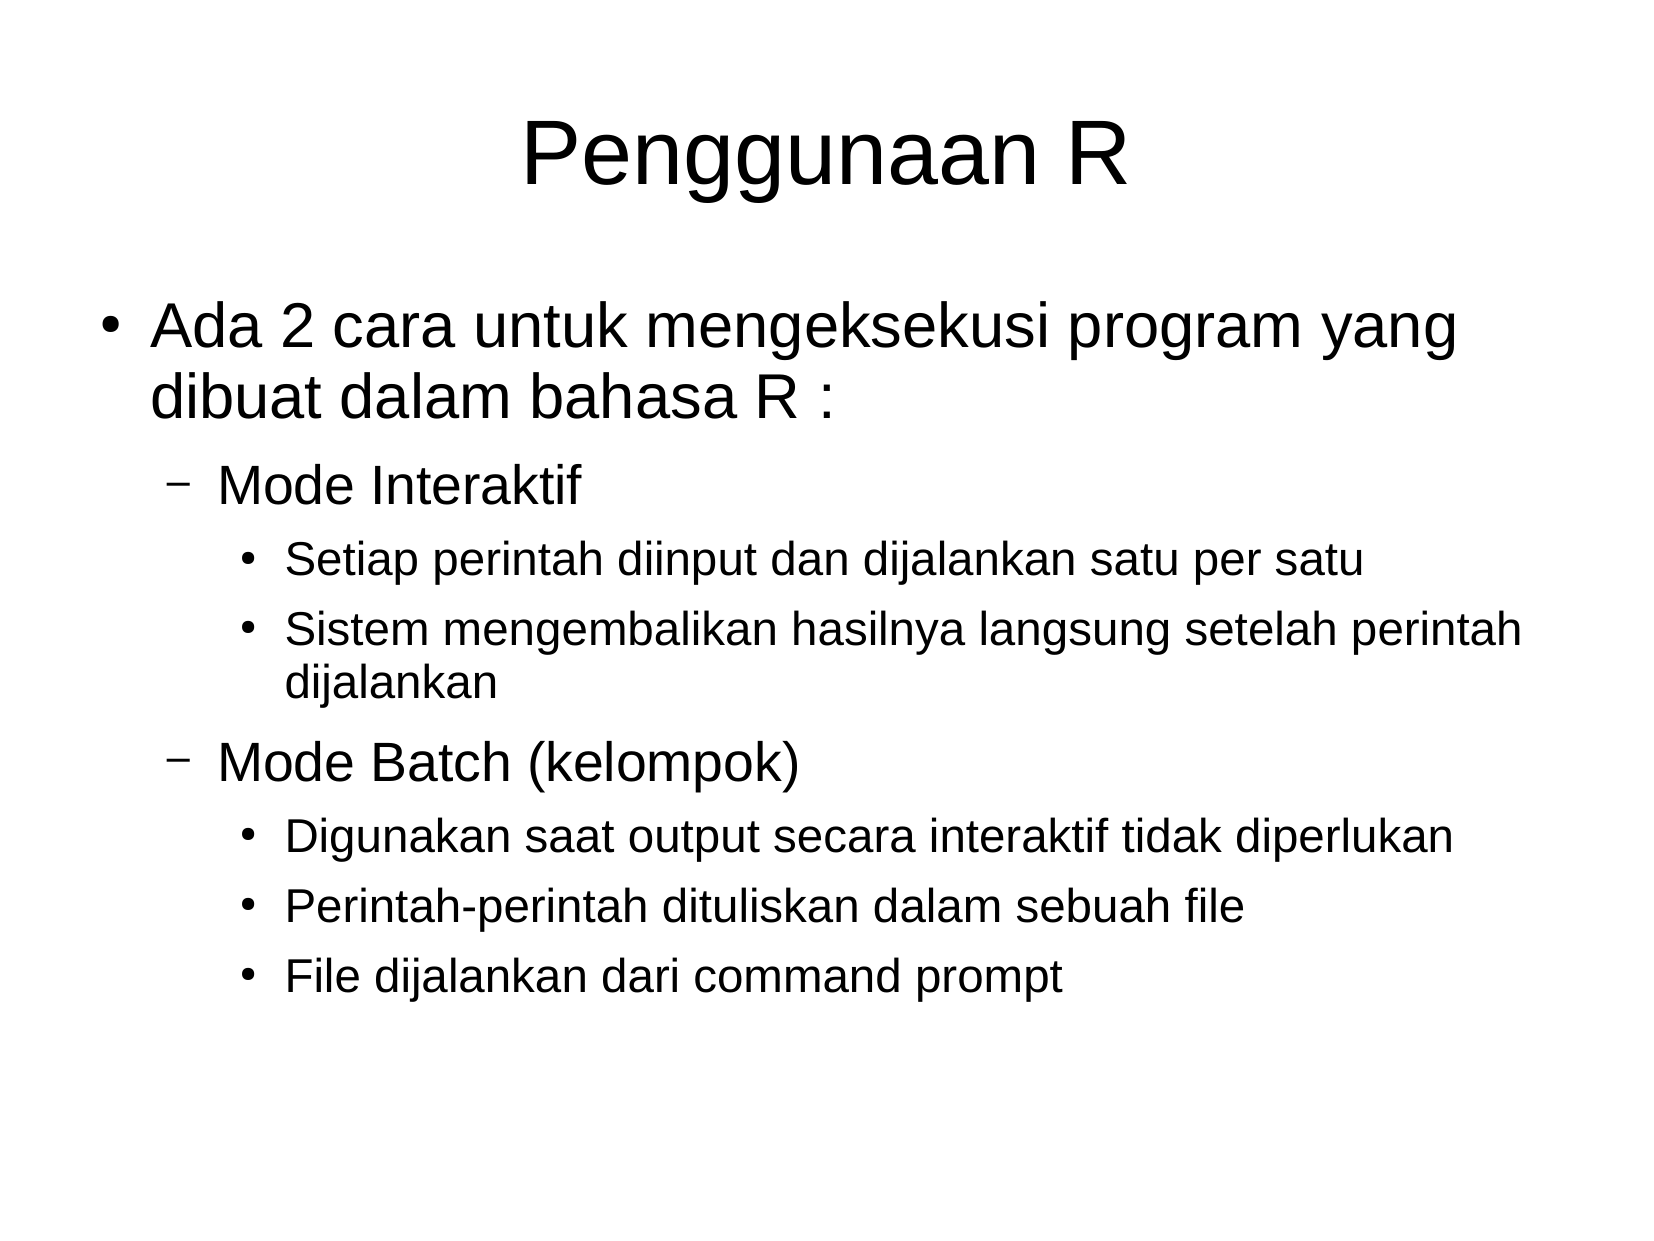

# Penggunaan R
Ada 2 cara untuk mengeksekusi program yang dibuat dalam bahasa R :
Mode Interaktif
Setiap perintah diinput dan dijalankan satu per satu
Sistem mengembalikan hasilnya langsung setelah perintah dijalankan
Mode Batch (kelompok)
Digunakan saat output secara interaktif tidak diperlukan
Perintah-perintah dituliskan dalam sebuah file
File dijalankan dari command prompt